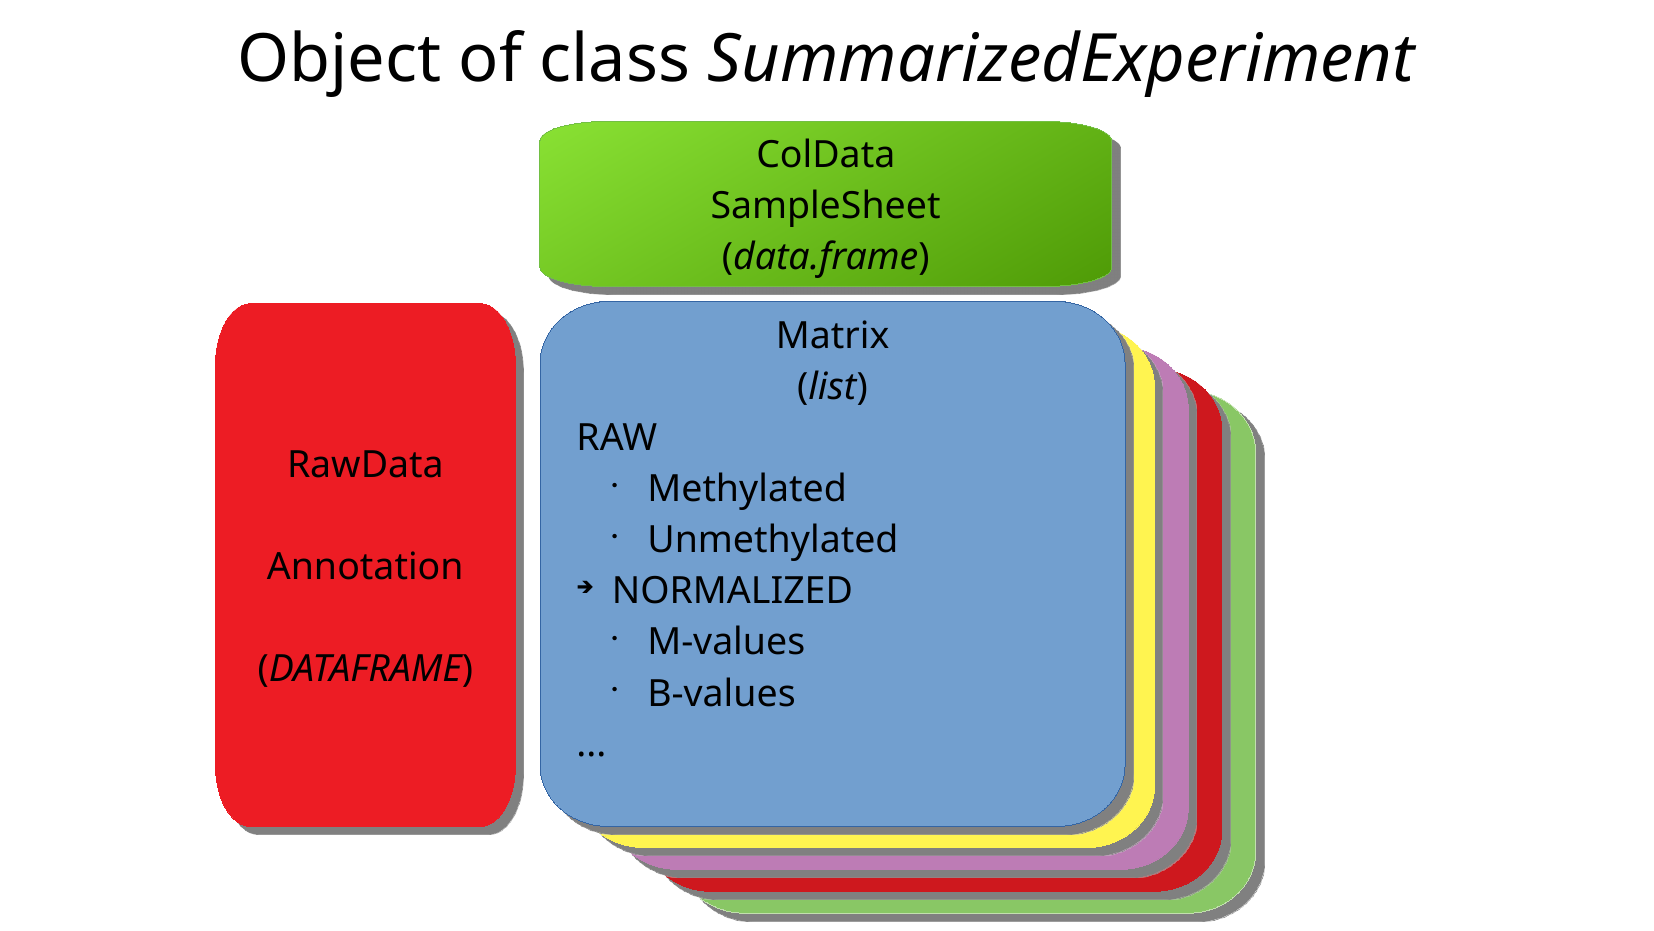

# Object of class SummarizedExperiment
ColData
SampleSheet
(data.frame)
Matrix
(list)
RAW
Methylated
Unmethylated
NORMALIZED
M-values
Β-values
...
RawData
Annotation
(DATAFRAME)